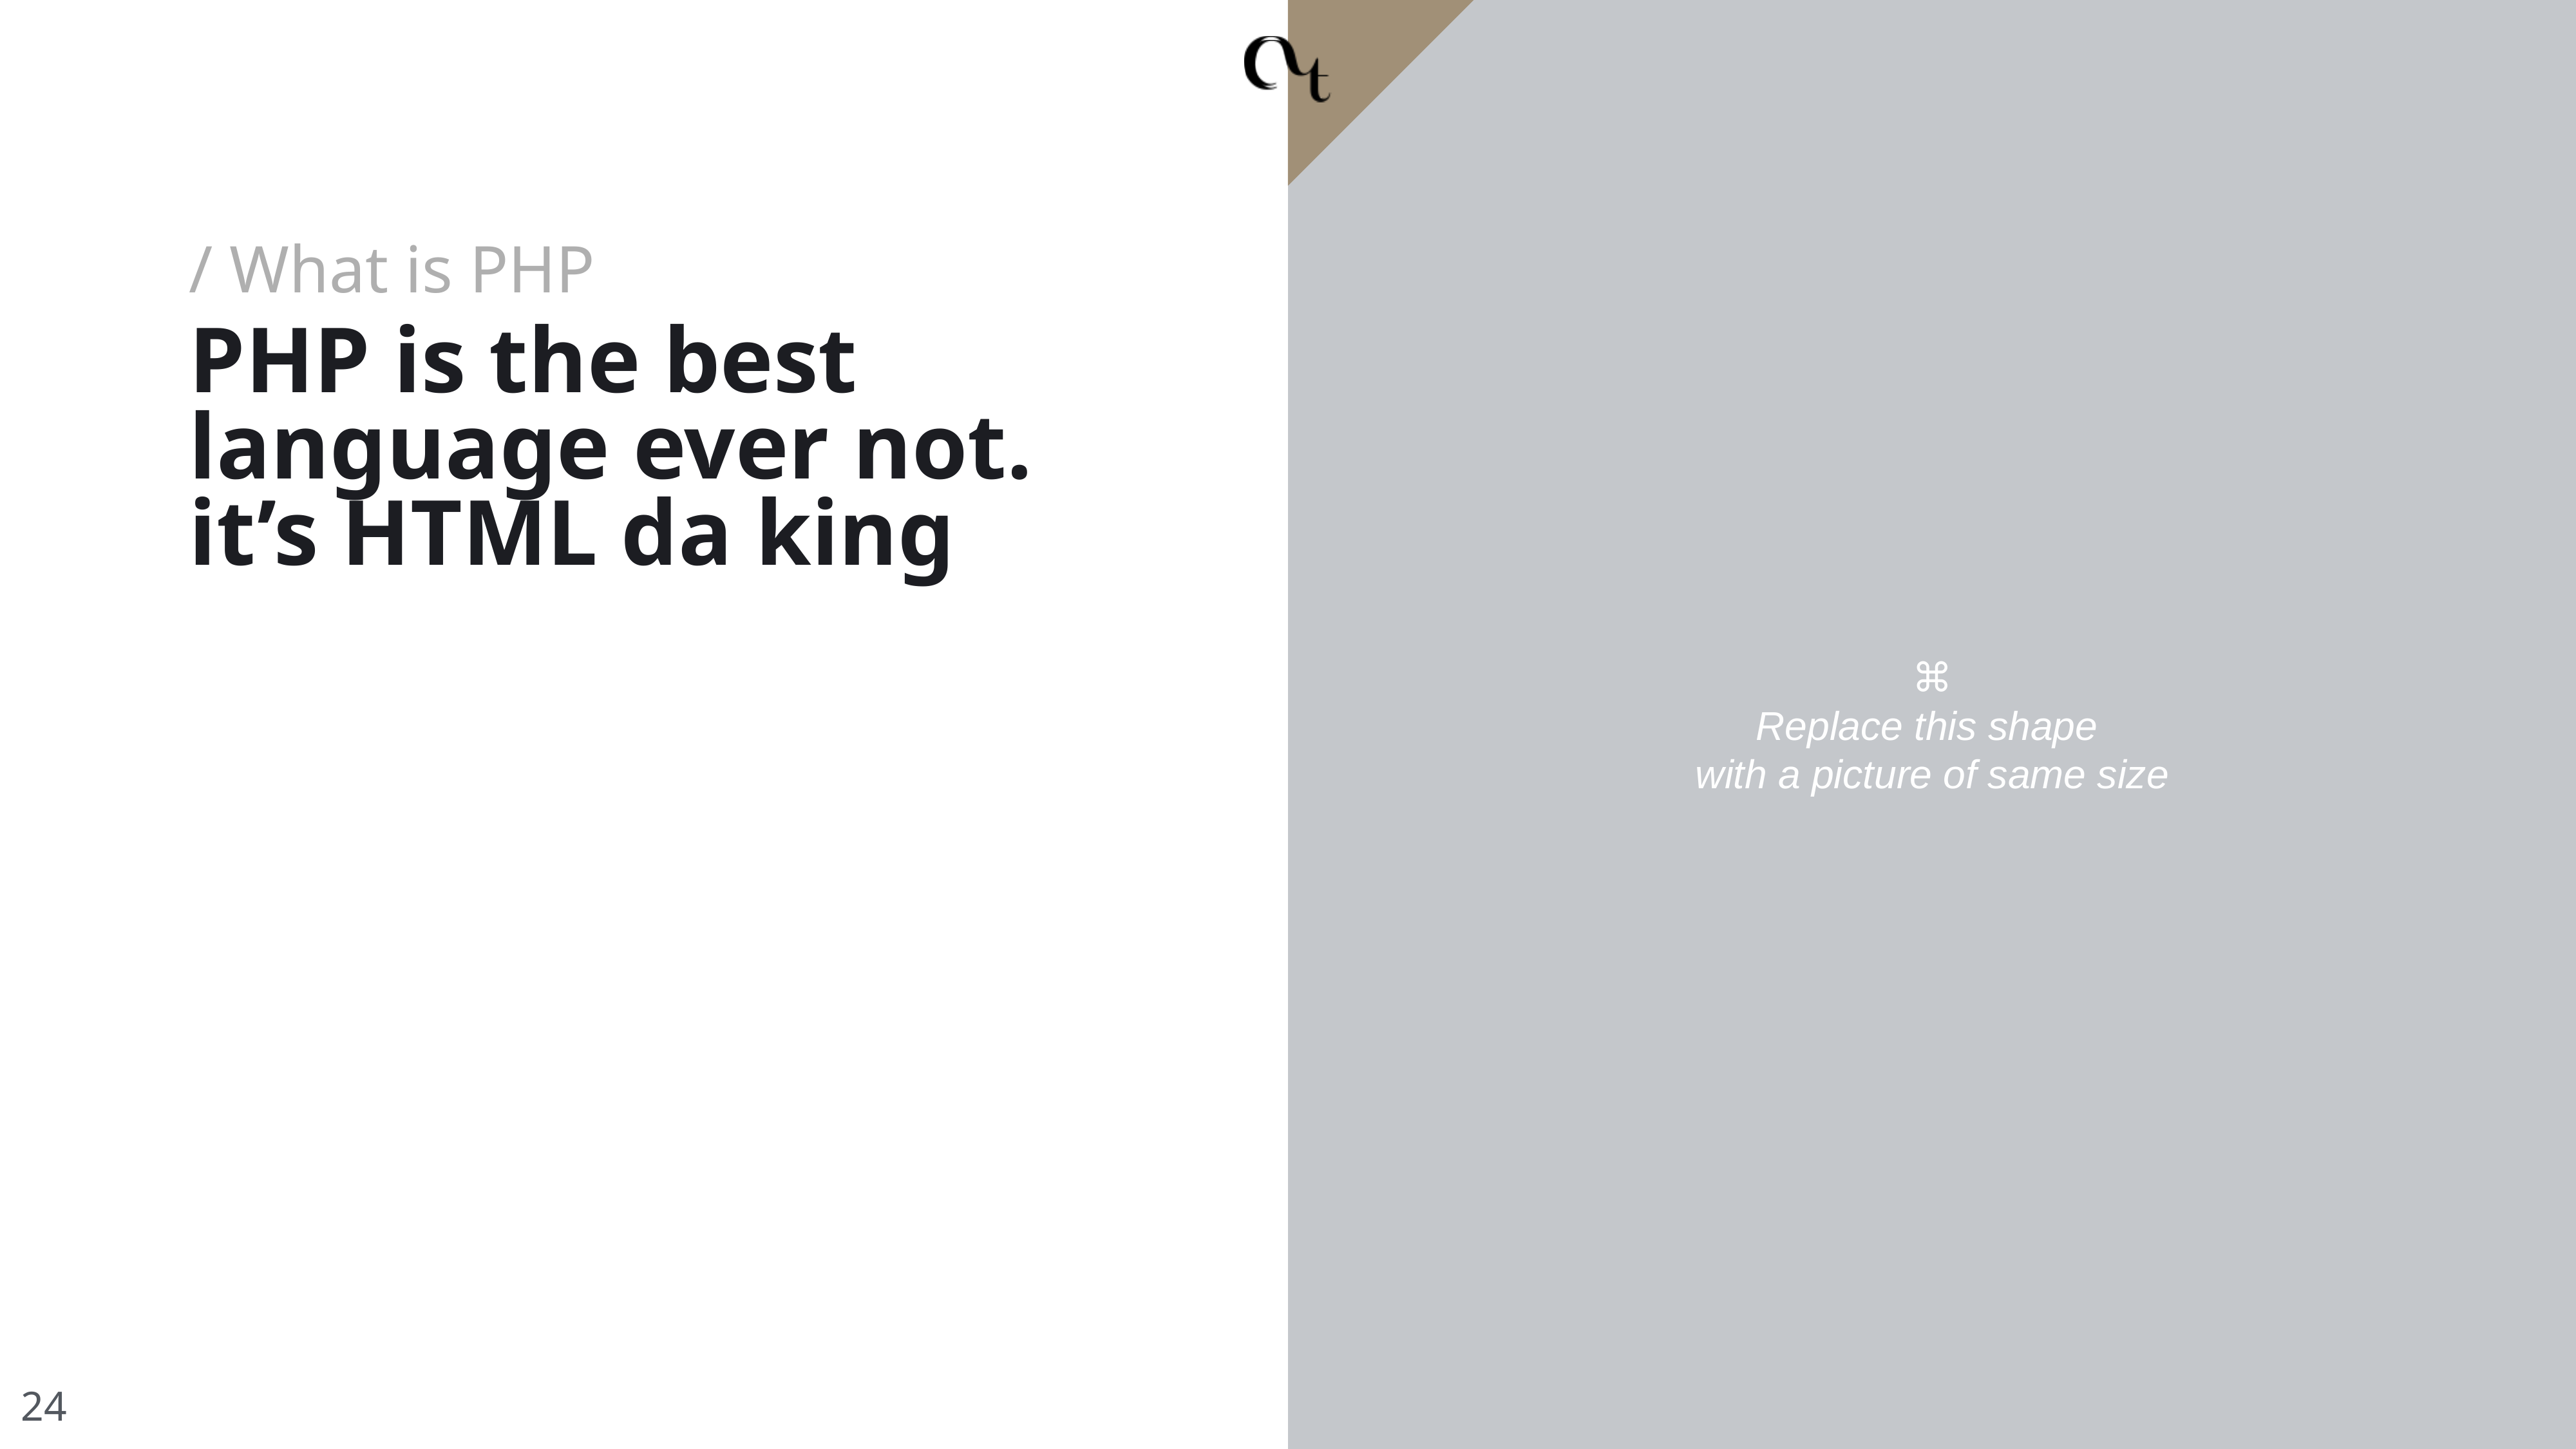

⌘
Replace this shape
with a picture of same size
/ What is PHP
# PHP is the best language ever not. it’s HTML da king